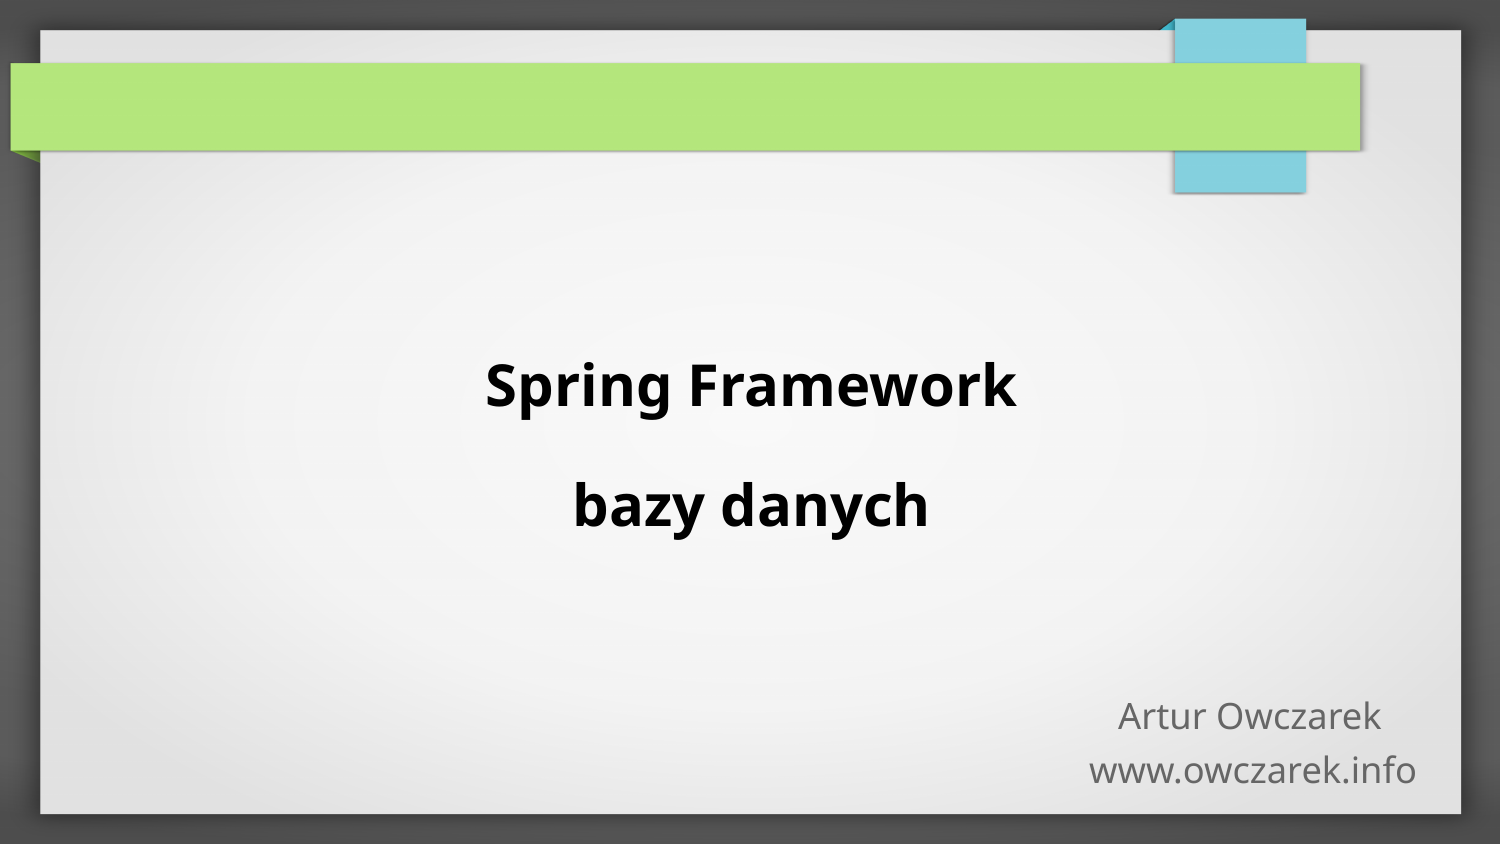

# Spring Framework bazy danych
Artur Owczarek
www.owczarek.info